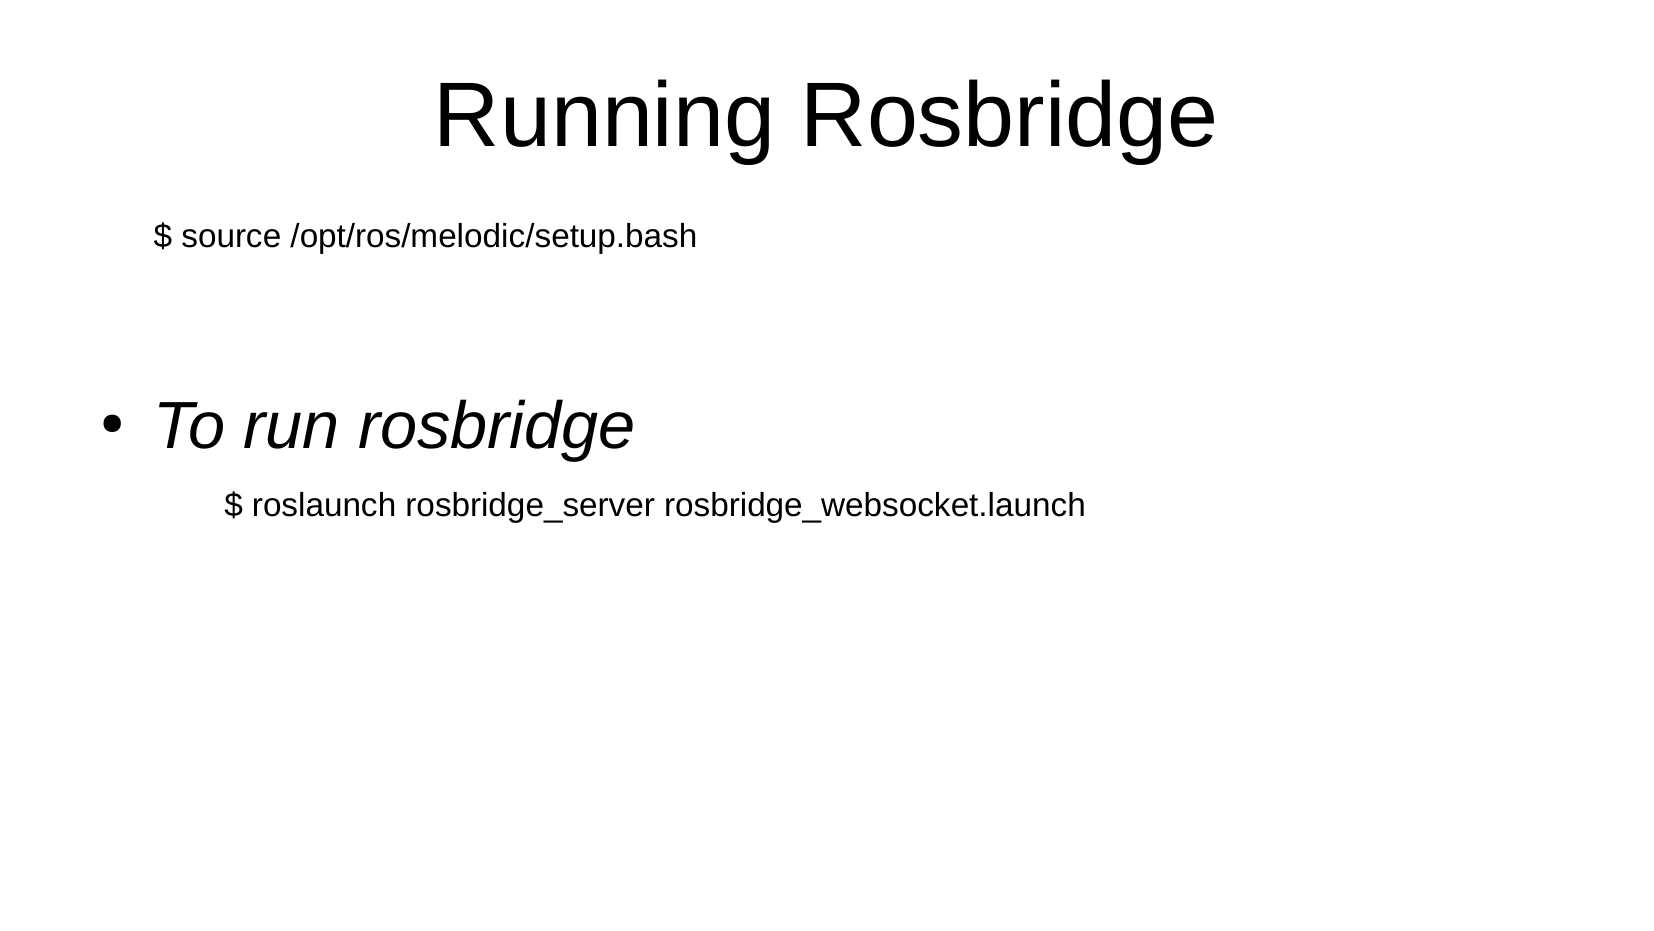

# Running Rosbridge
$ source /opt/ros/melodic/setup.bash
To run rosbridge
$ roslaunch rosbridge_server rosbridge_websocket.launch